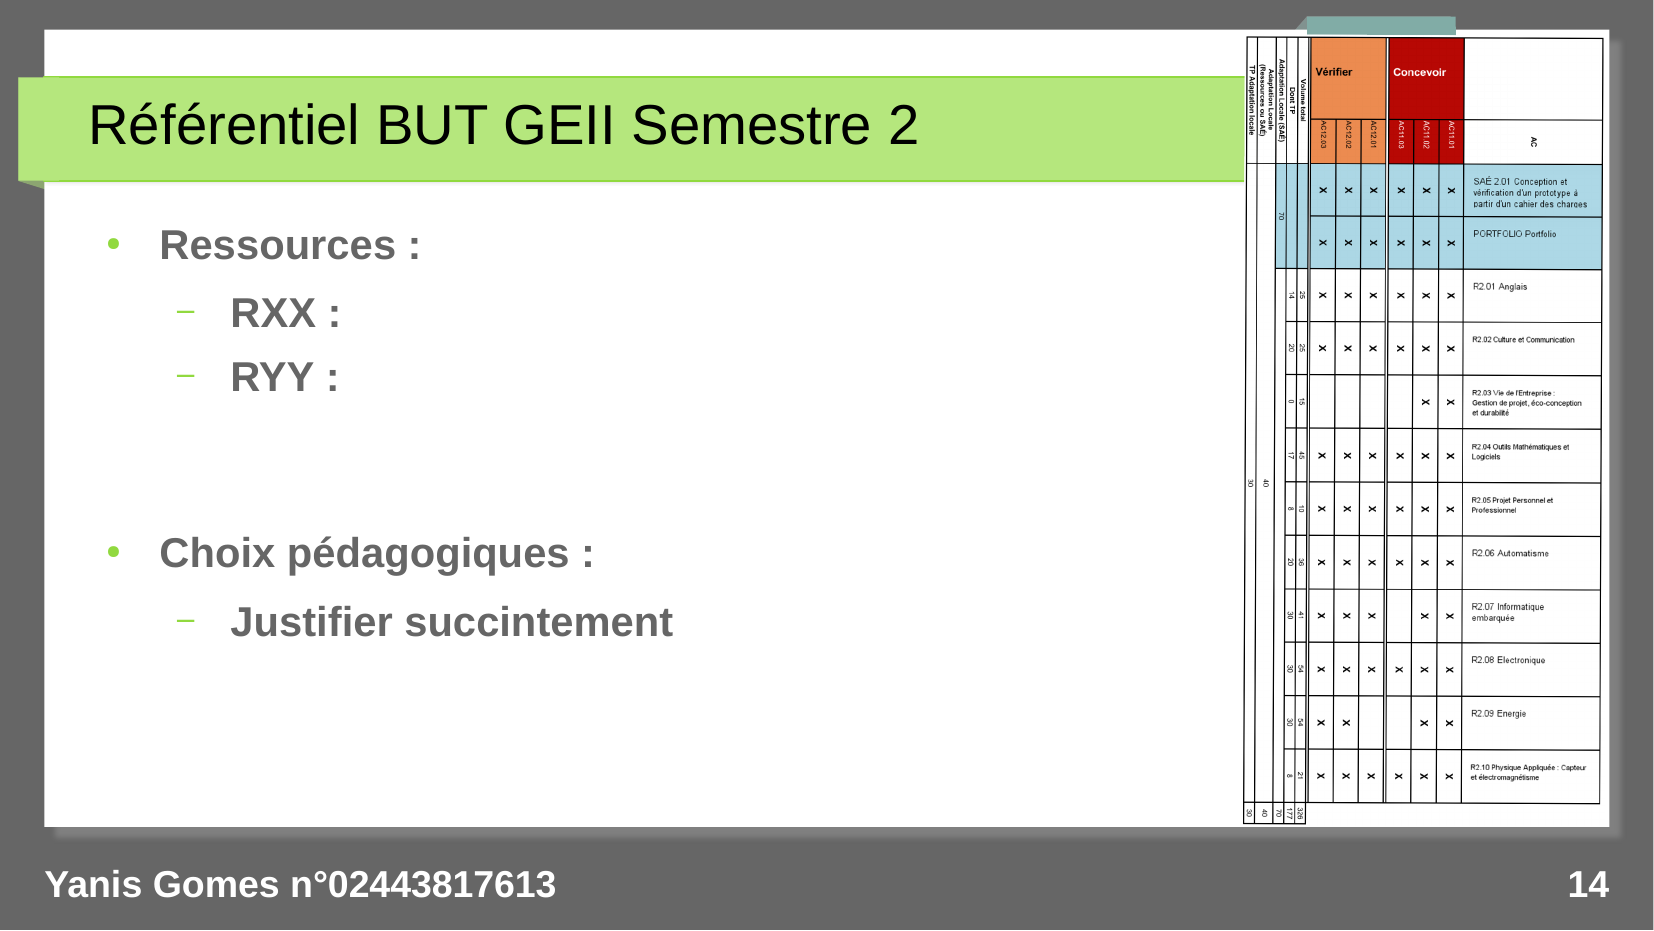

# Référentiel BUT GEII Semestre 2
Ressources :
RXX :
RYY :
Choix pédagogiques :
Justifier succintement
Yanis Gomes n°02443817613